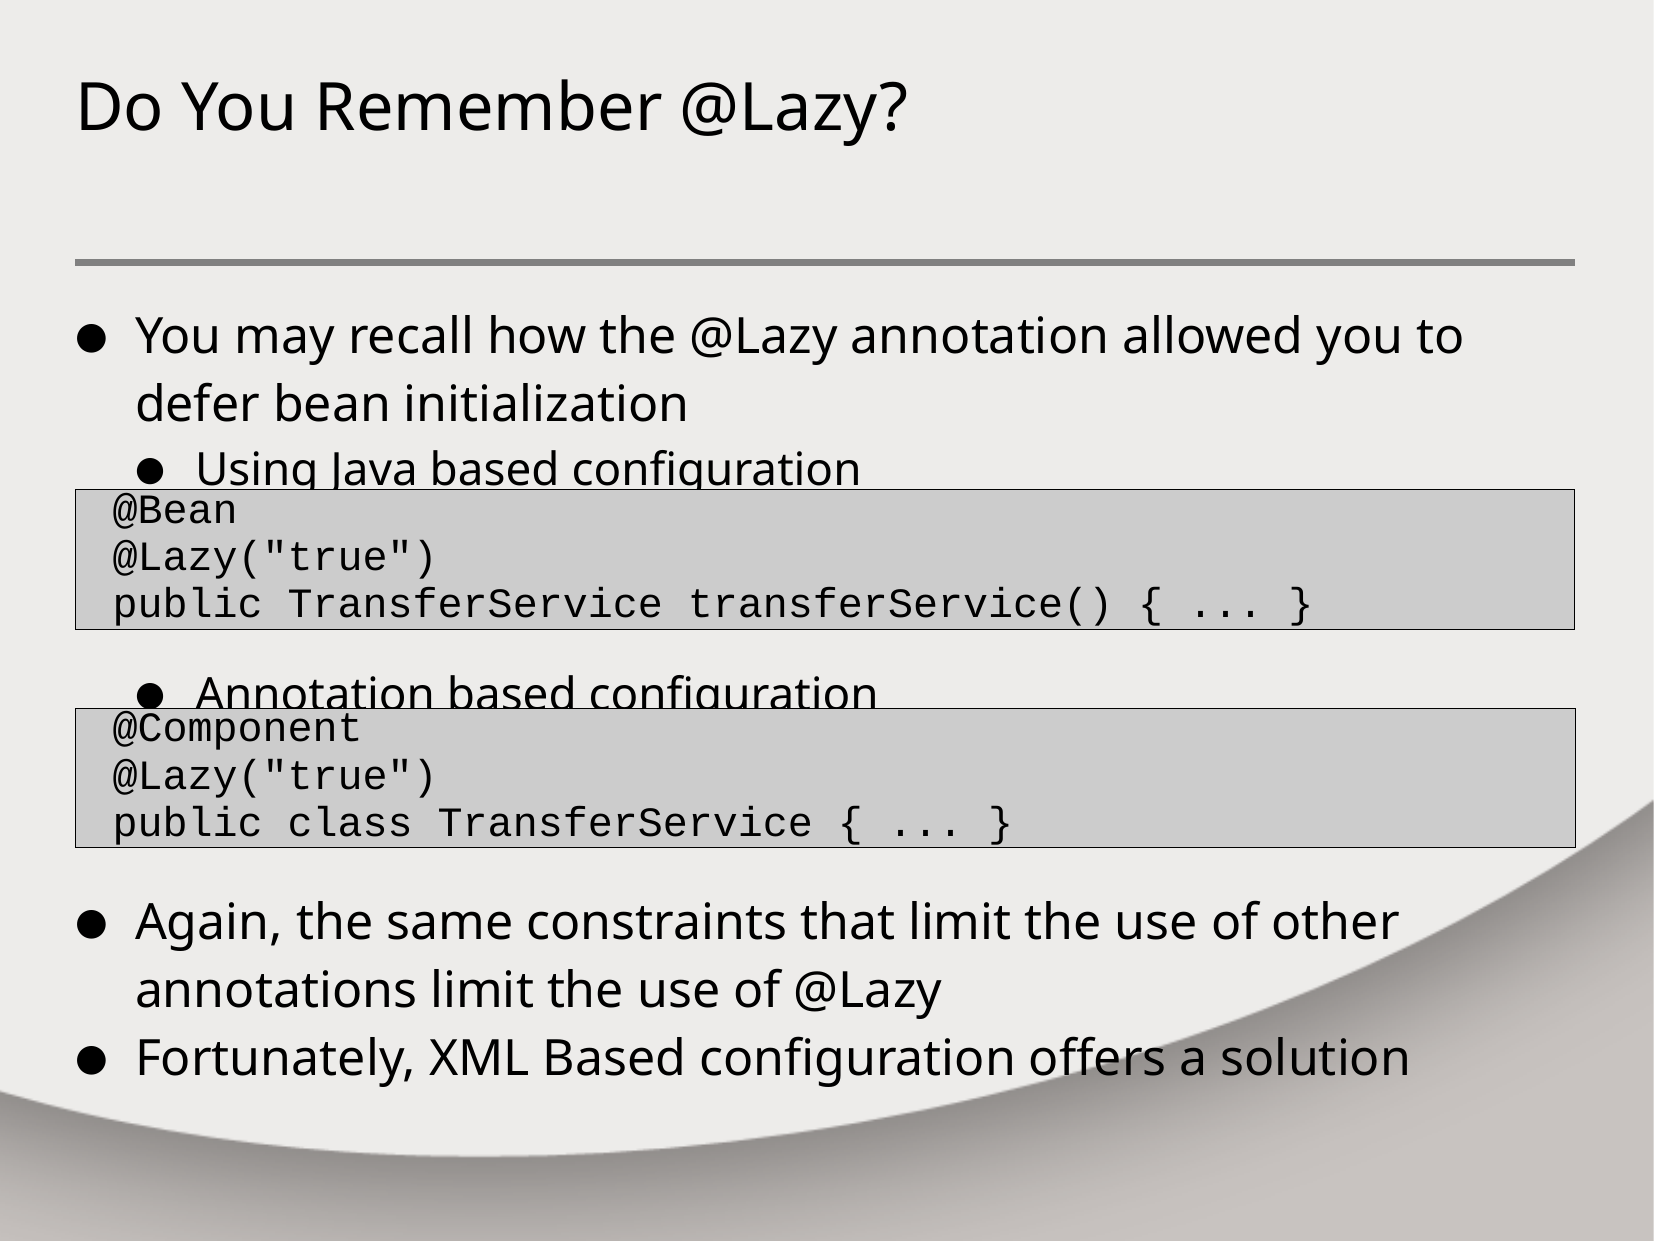

# Do You Remember @Lazy?
You may recall how the @Lazy annotation allowed you to defer bean initialization
Using Java based configuration
Annotation based configuration
Again, the same constraints that limit the use of other annotations limit the use of @Lazy
Fortunately, XML Based configuration offers a solution
@Bean
@Lazy("true")
public TransferService transferService() { ... }
@Component
@Lazy("true")
public class TransferService { ... }